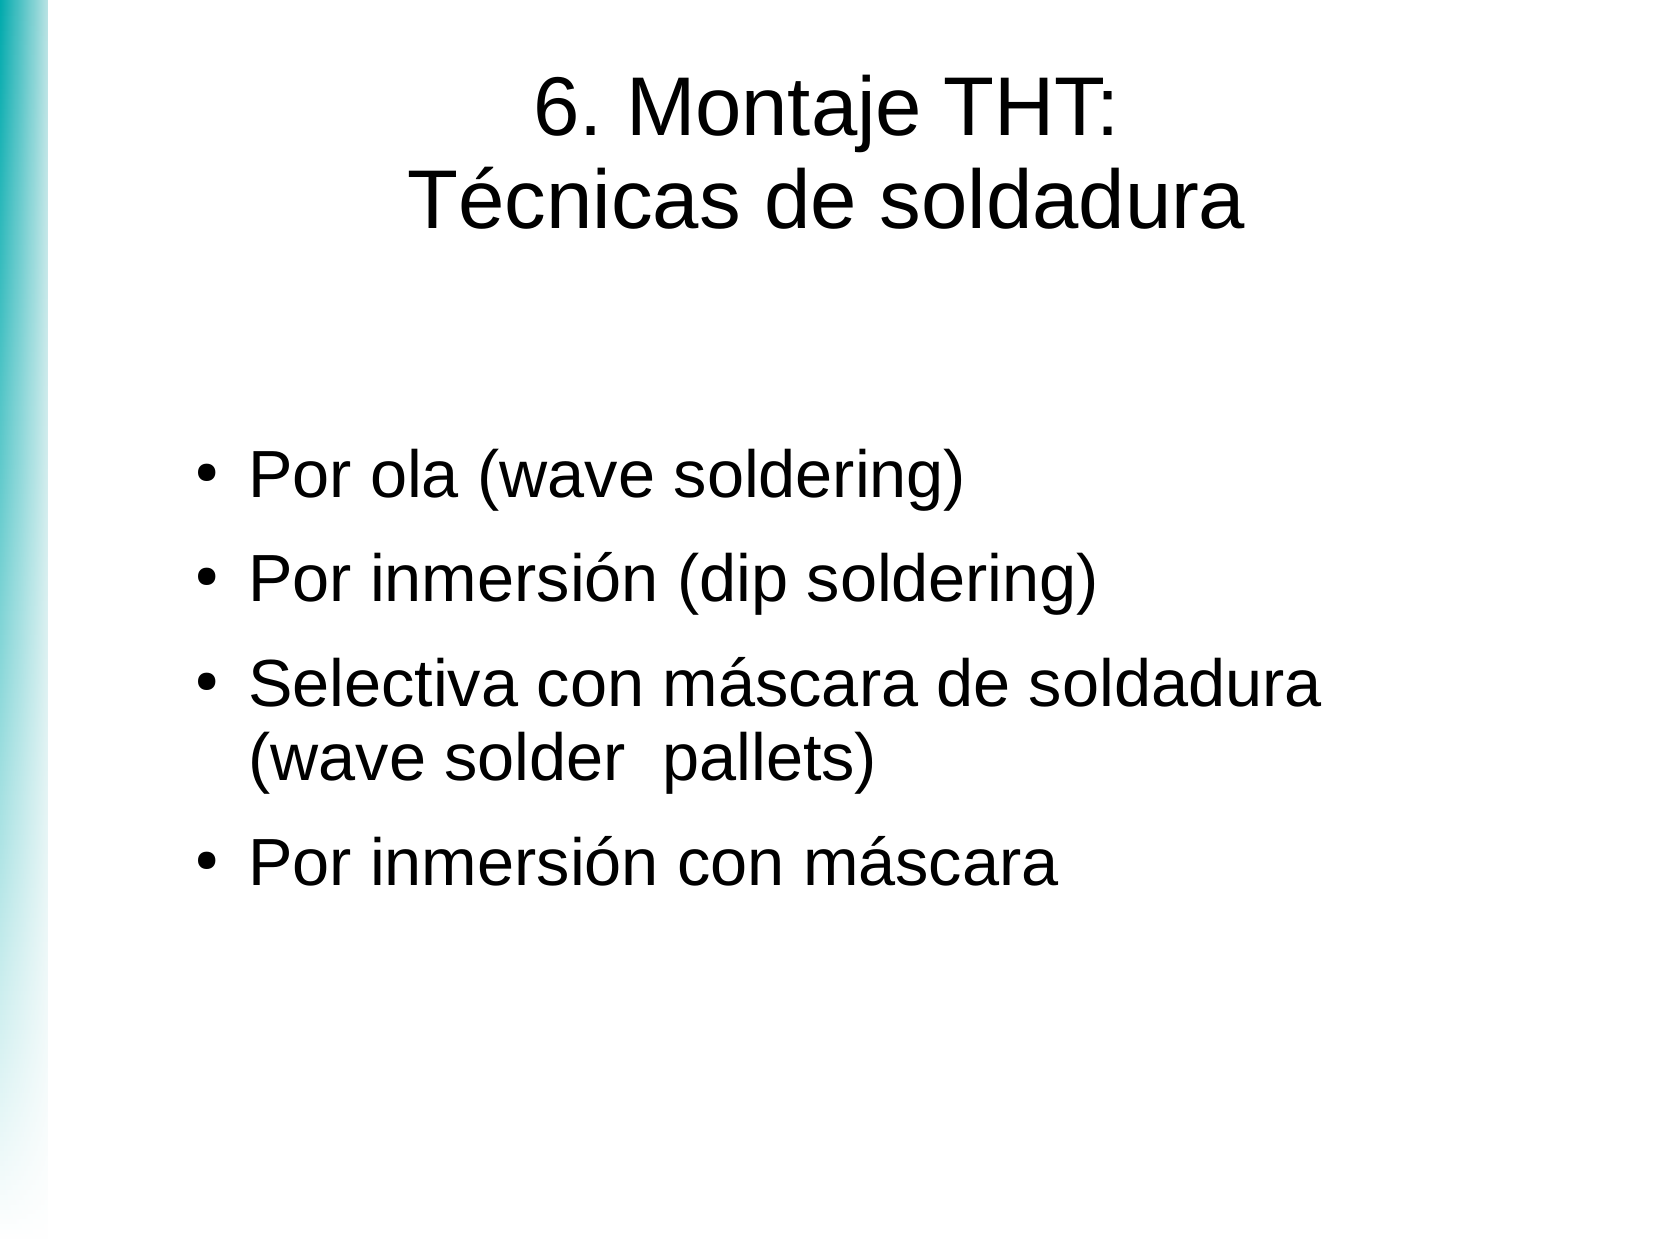

# 6. Montaje THT: Técnicas de soldadura
Por ola (wave soldering)
Por inmersión (dip soldering)
Selectiva con máscara de soldadura (wave solder pallets)
Por inmersión con máscara